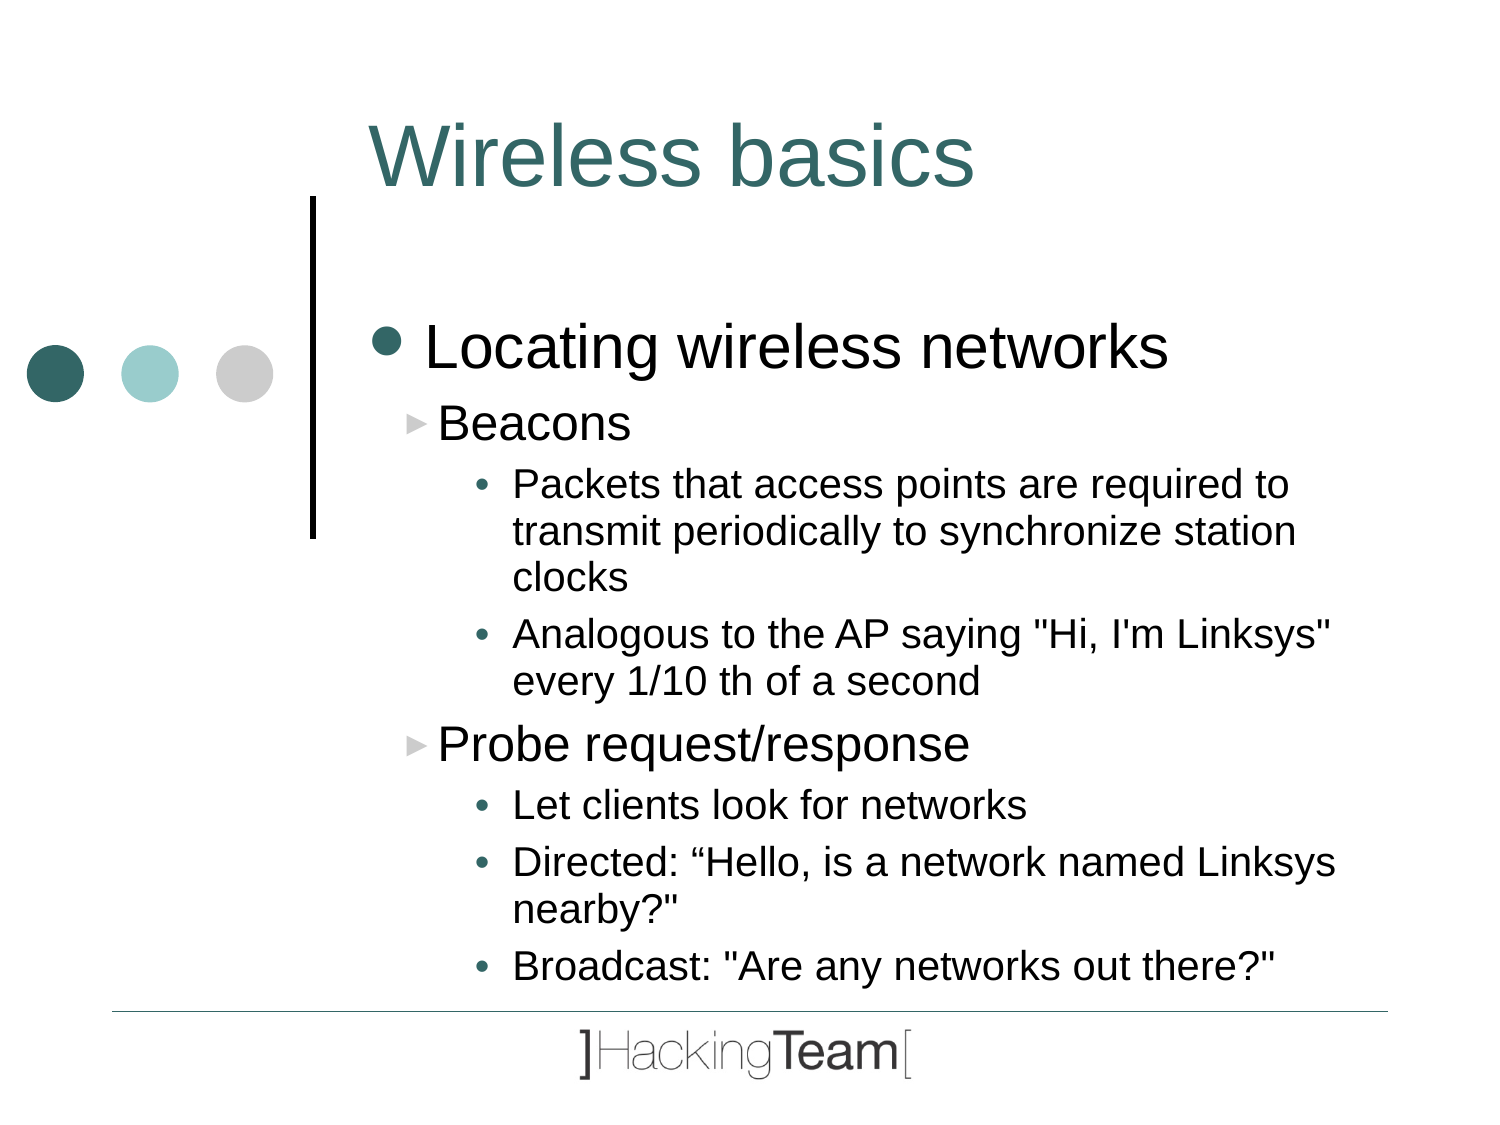

# Wireless basics
Locating wireless networks
Beacons
Packets that access points are required to transmit periodically to synchronize station clocks
Analogous to the AP saying "Hi, I'm Linksys" every 1/10 th of a second
Probe request/response
Let clients look for networks
Directed: “Hello, is a network named Linksys nearby?"
Broadcast: "Are any networks out there?"